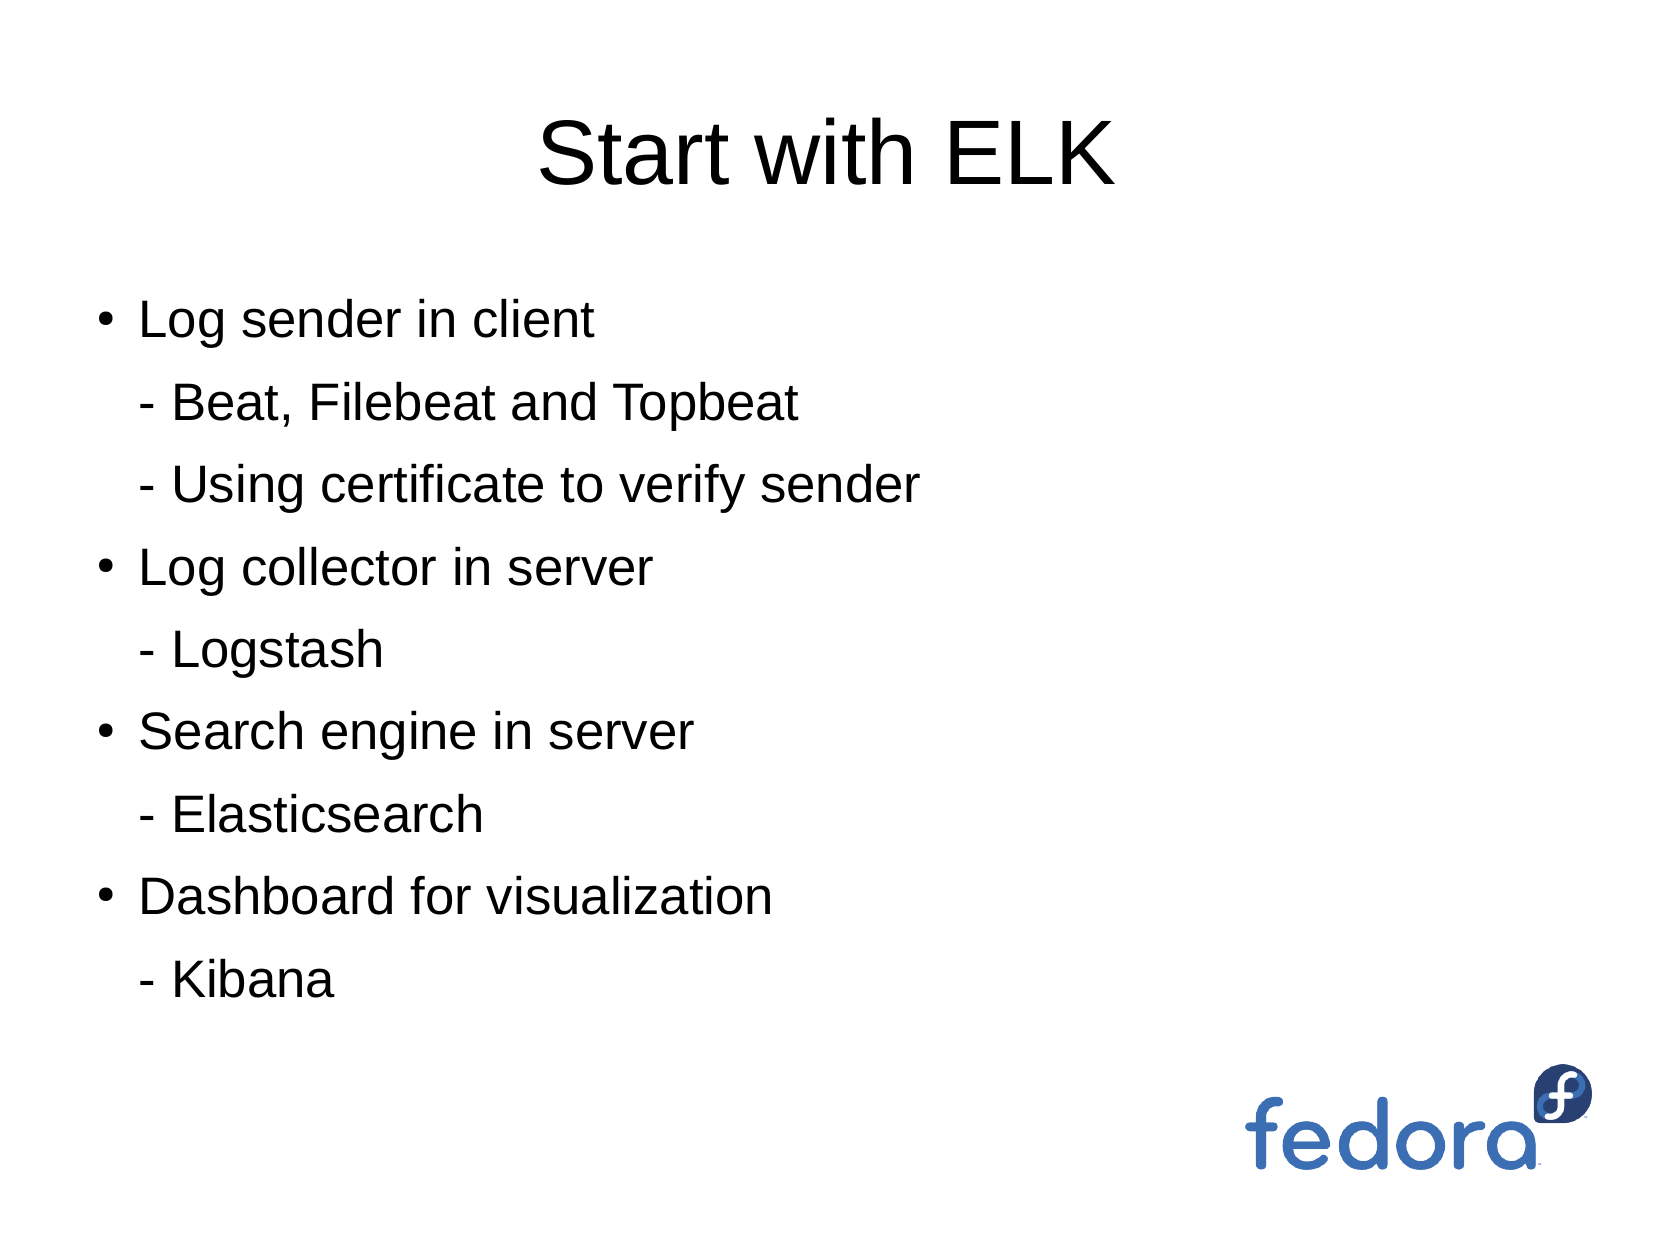

# Start with ELK
Log sender in client
- Beat, Filebeat and Topbeat
- Using certificate to verify sender
Log collector in server
- Logstash
Search engine in server
- Elasticsearch
Dashboard for visualization
- Kibana